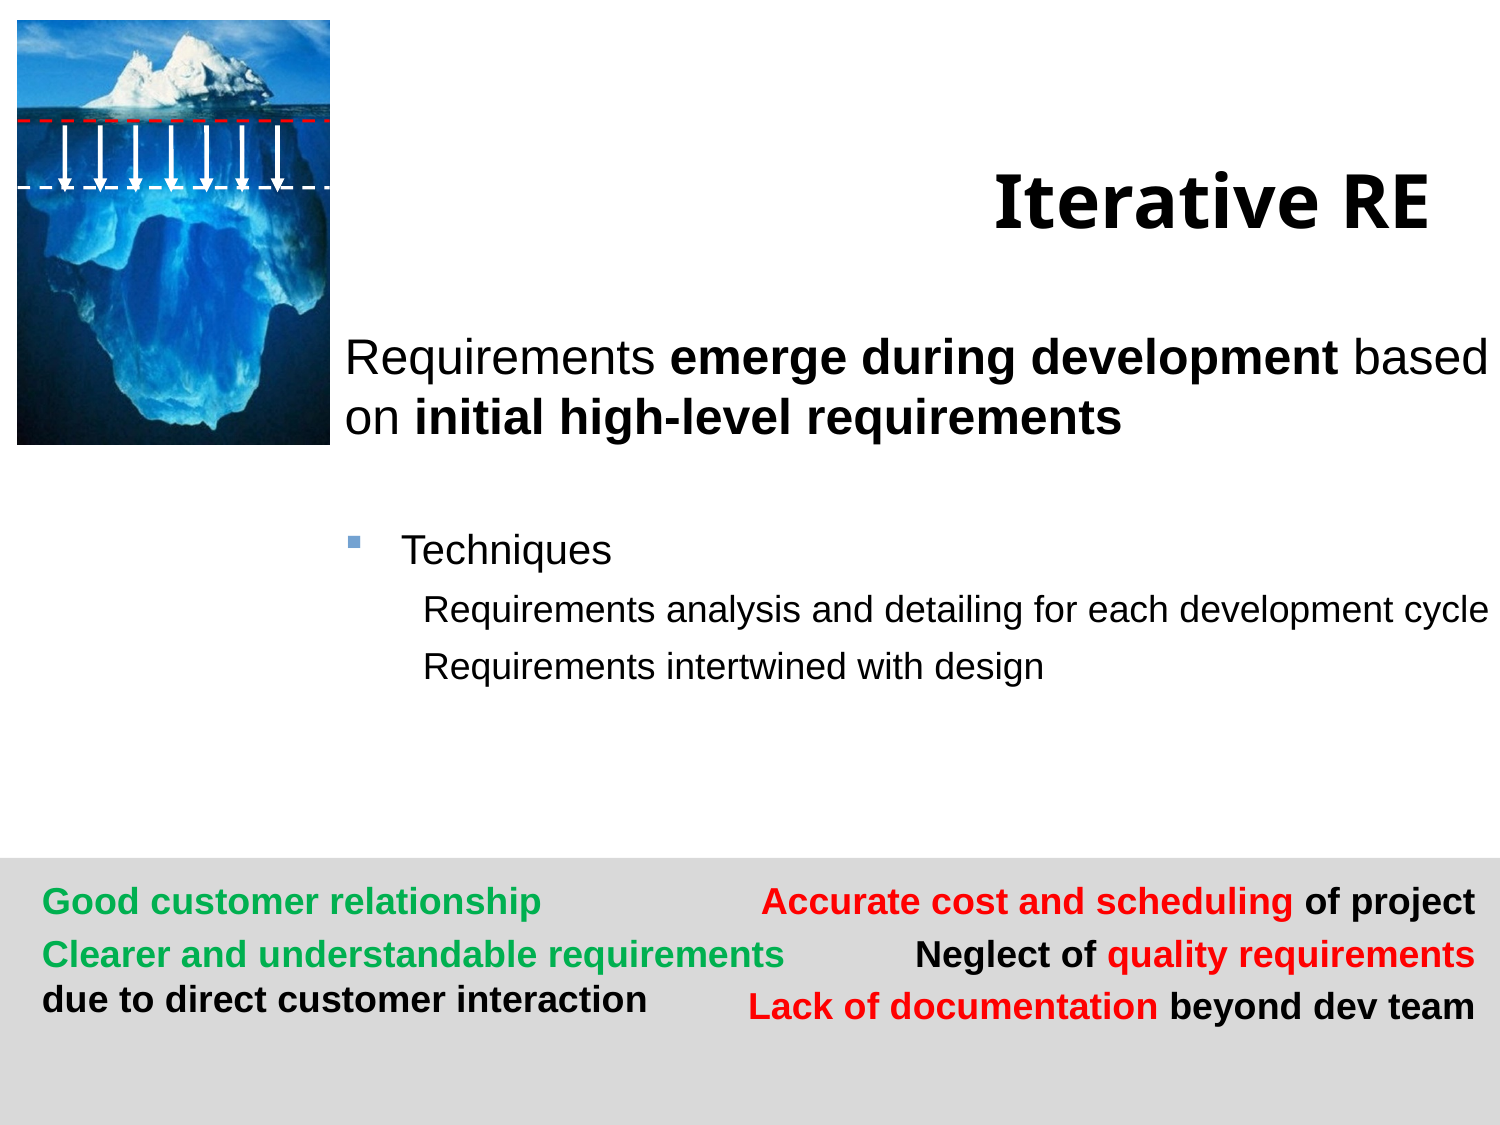

# Iterative RE
Requirements emerge during development based on initial high-level requirements
Techniques
Requirements analysis and detailing for each development cycle
Requirements intertwined with design
Good customer relationship
Clearer and understandable requirements due to direct customer interaction
Accurate cost and scheduling of project
Neglect of quality requirements
Lack of documentation beyond dev team